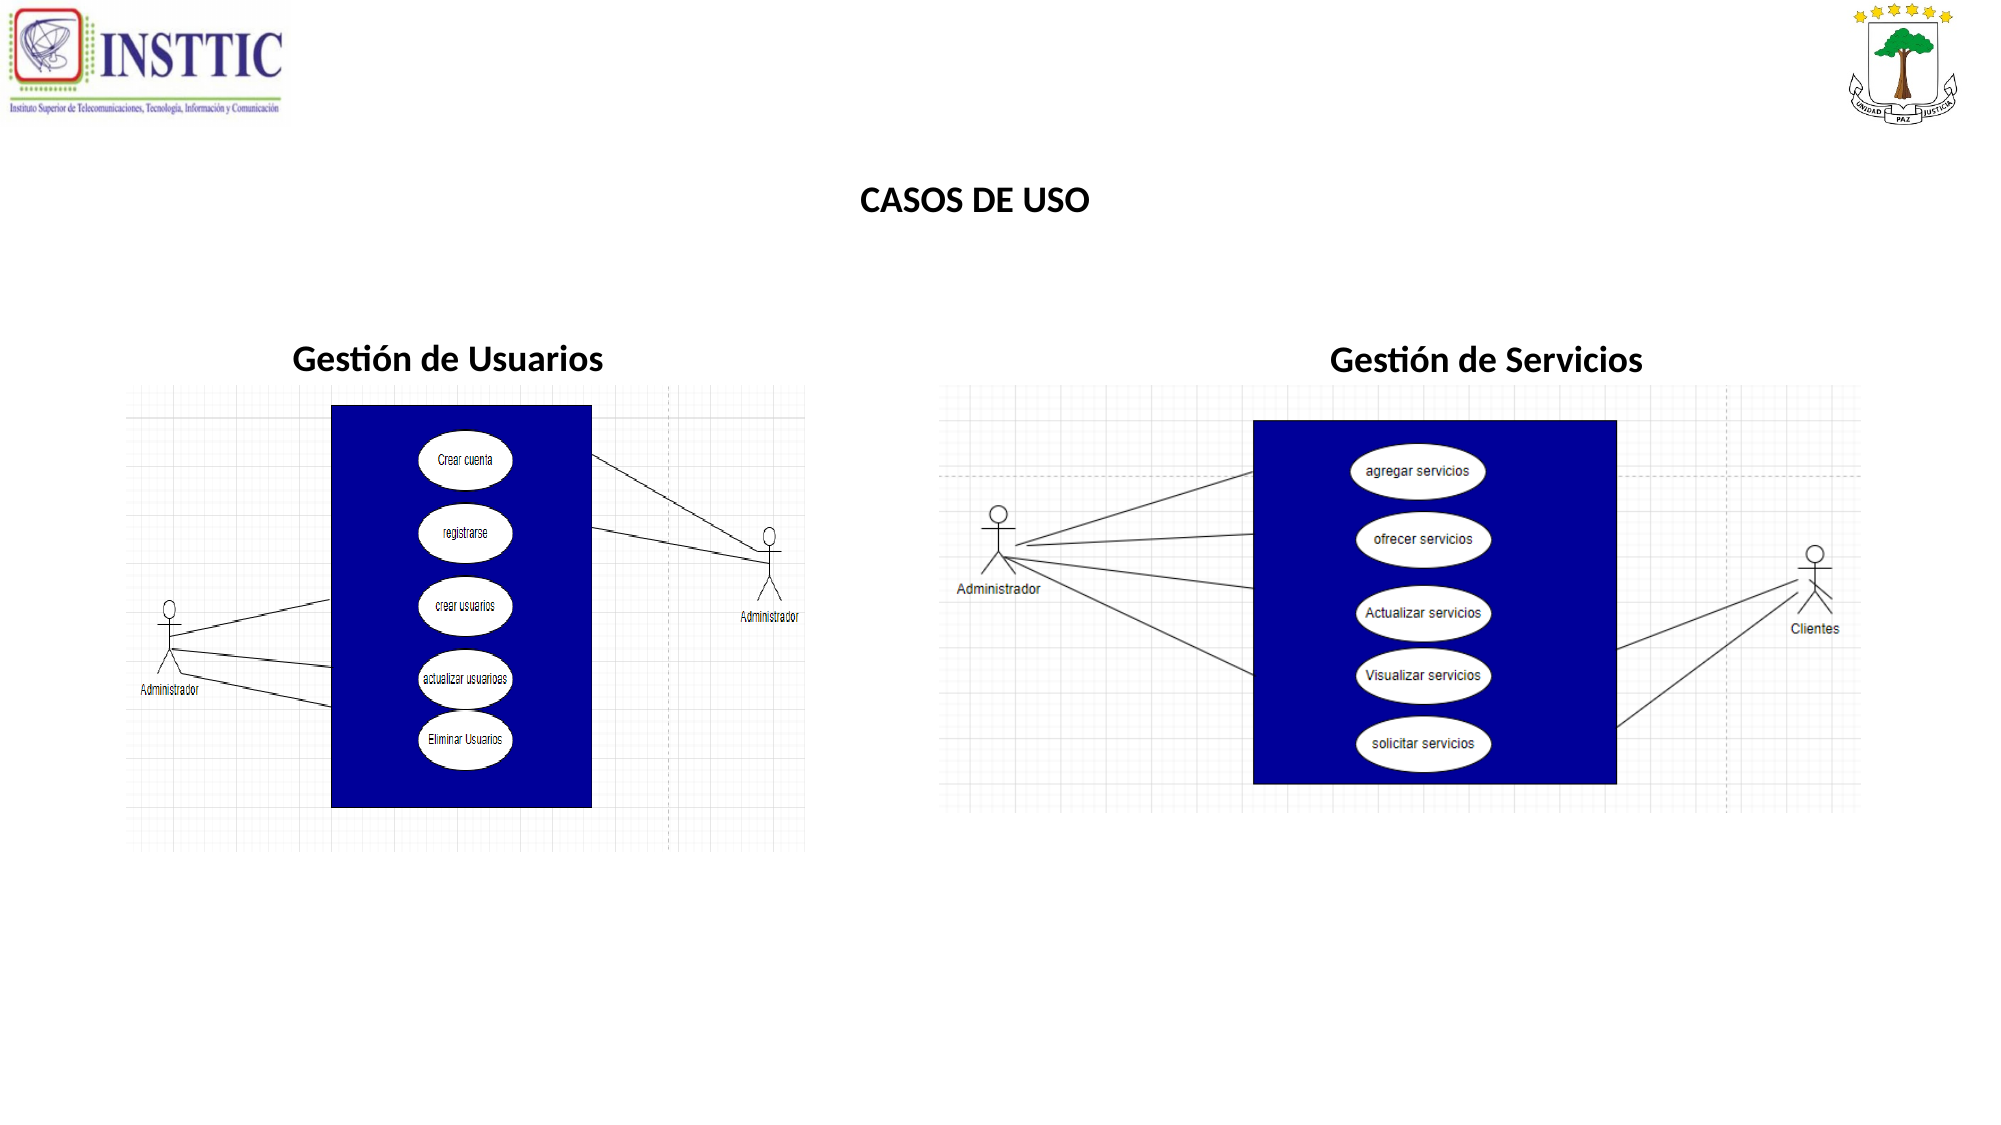

CASOS DE USO
Gestión de Usuarios
Gestión de Servicios